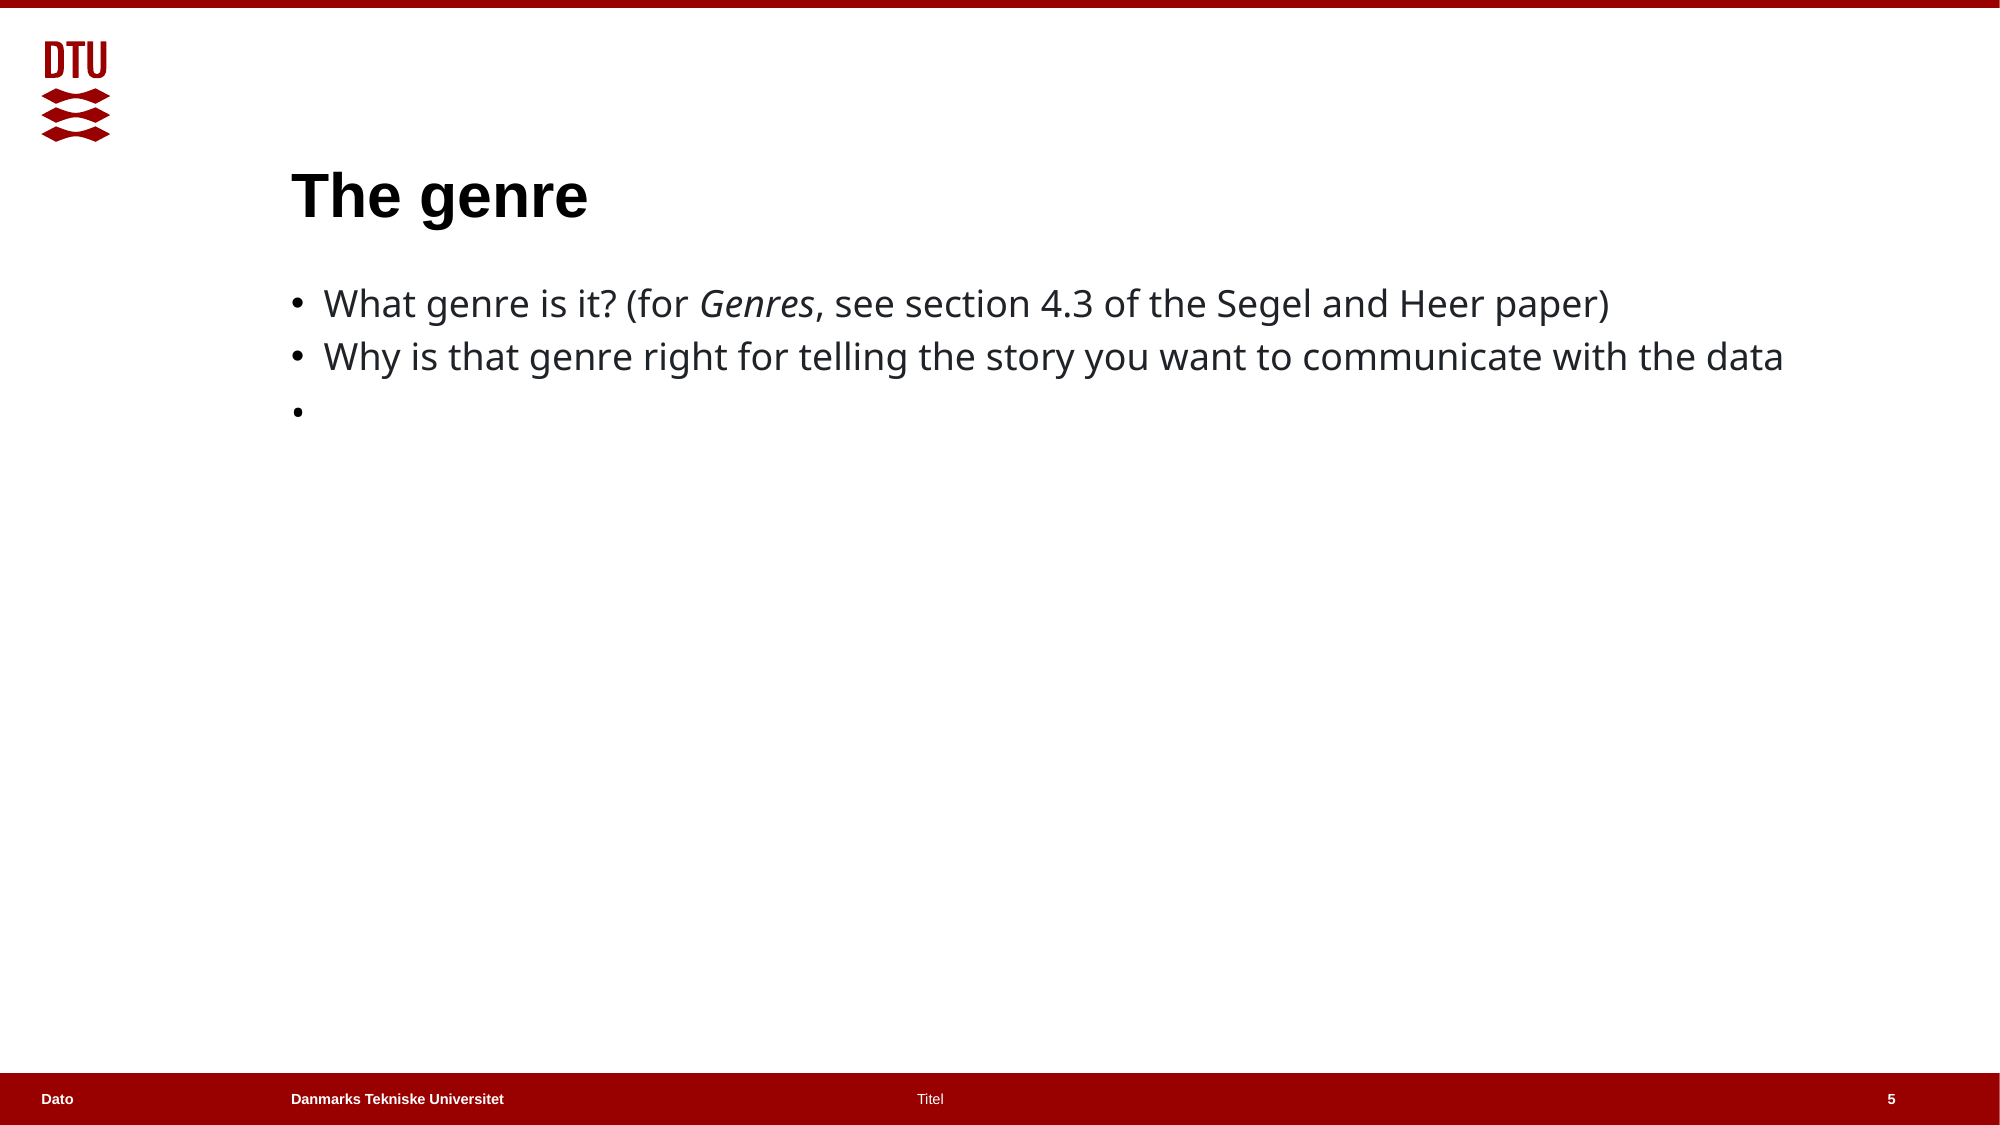

# The genre
What genre is it? (for Genres, see section 4.3 of the Segel and Heer paper)
Why is that genre right for telling the story you want to communicate with the data
Dato
Titel